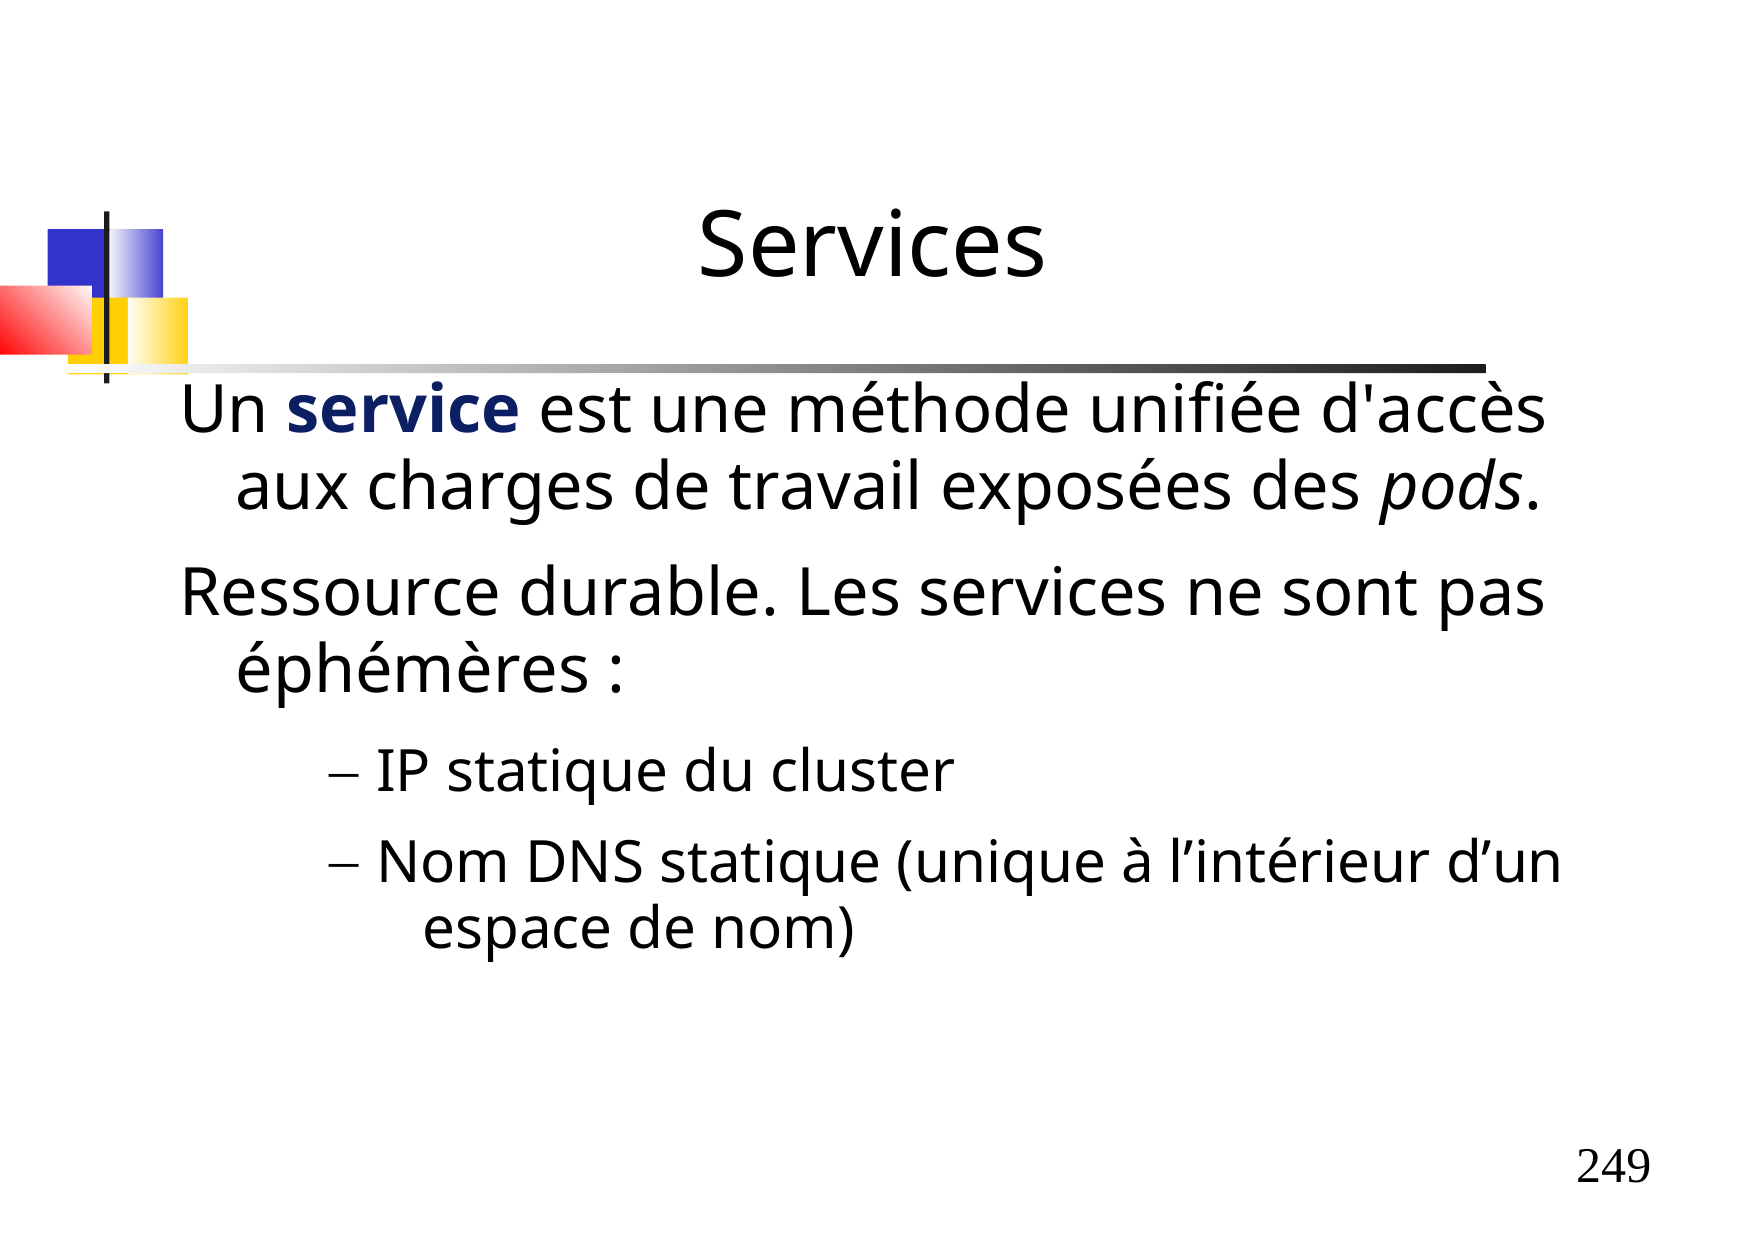

# Services
Un service est une méthode unifiée d'accès aux charges de travail exposées des pods.
Ressource durable. Les services ne sont pas éphémères :
IP statique du cluster
Nom DNS statique (unique à l’intérieur d’un espace de nom)